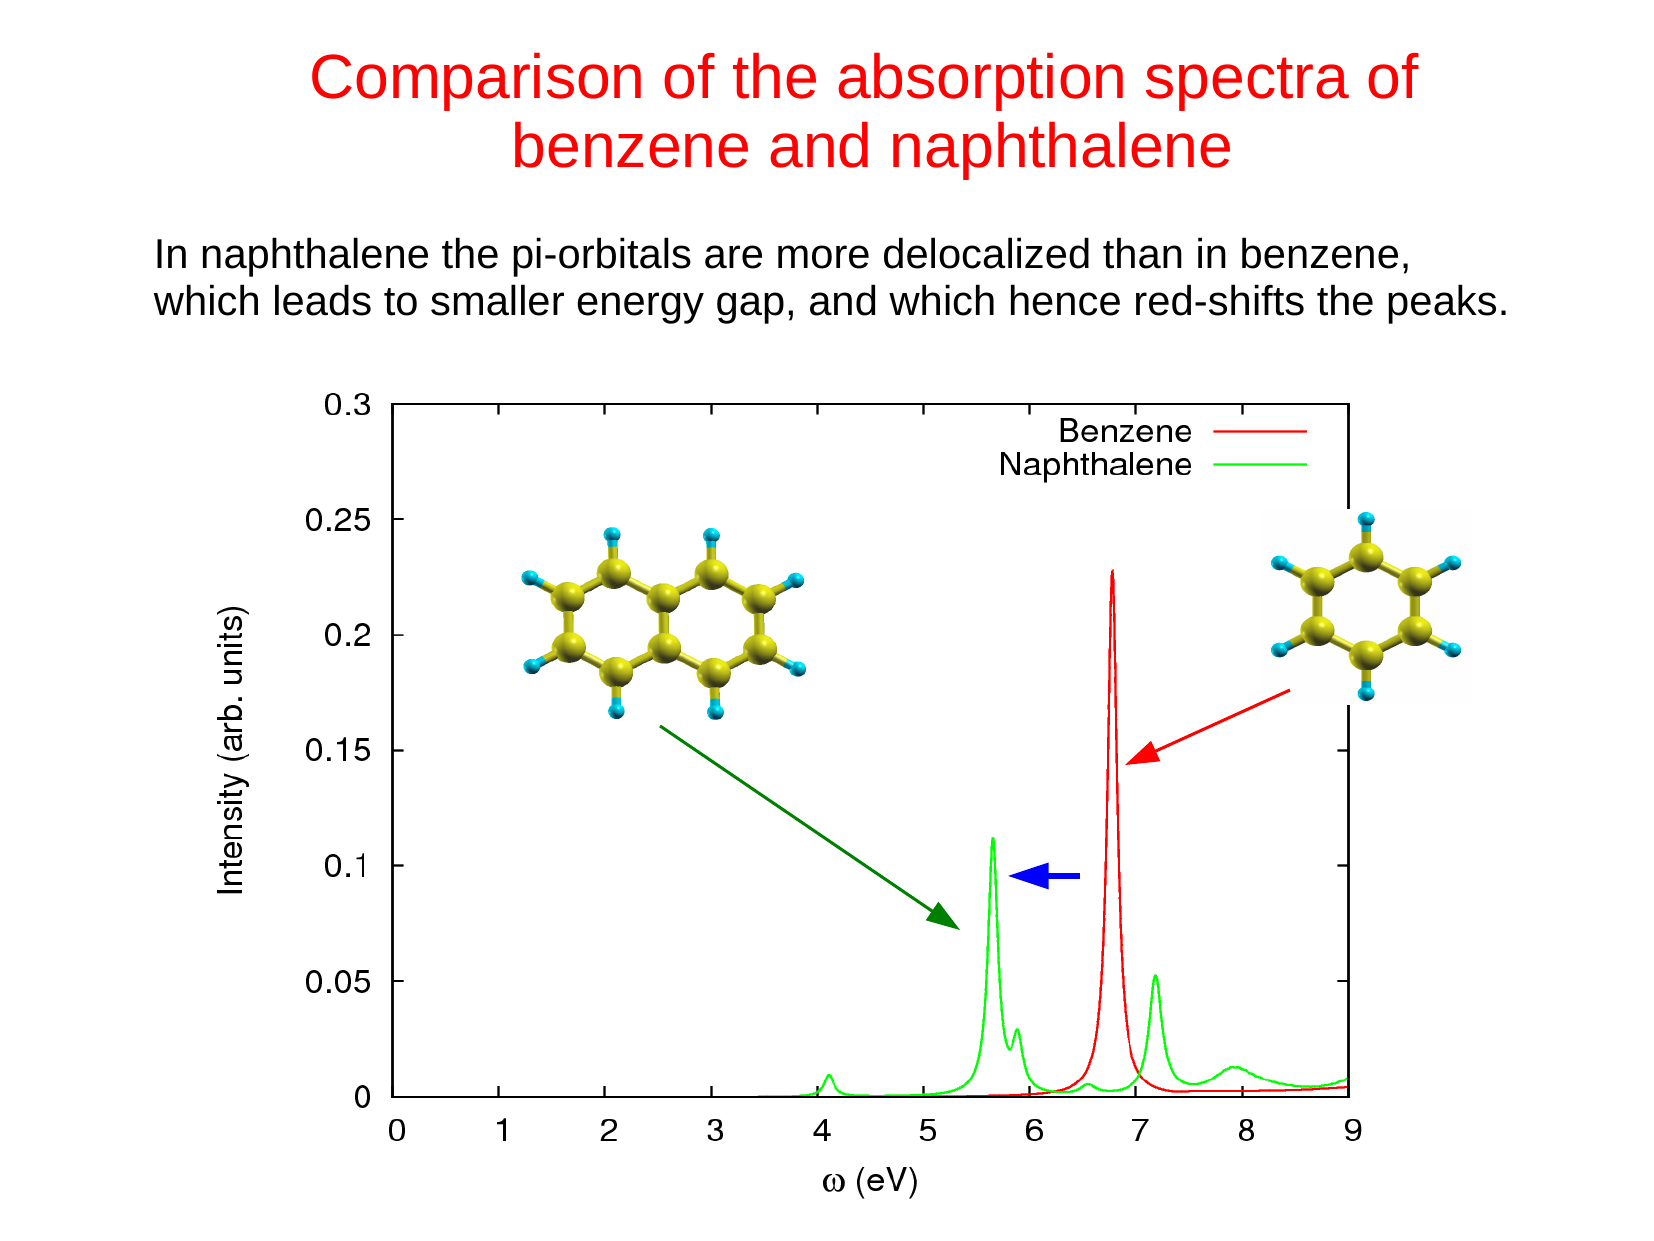

Comparison of the absorption spectra of
benzene and naphthalene
# In naphthalene the pi-orbitals are more delocalized than in benzene, which leads to smaller energy gap, and which hence red-shifts the peaks.